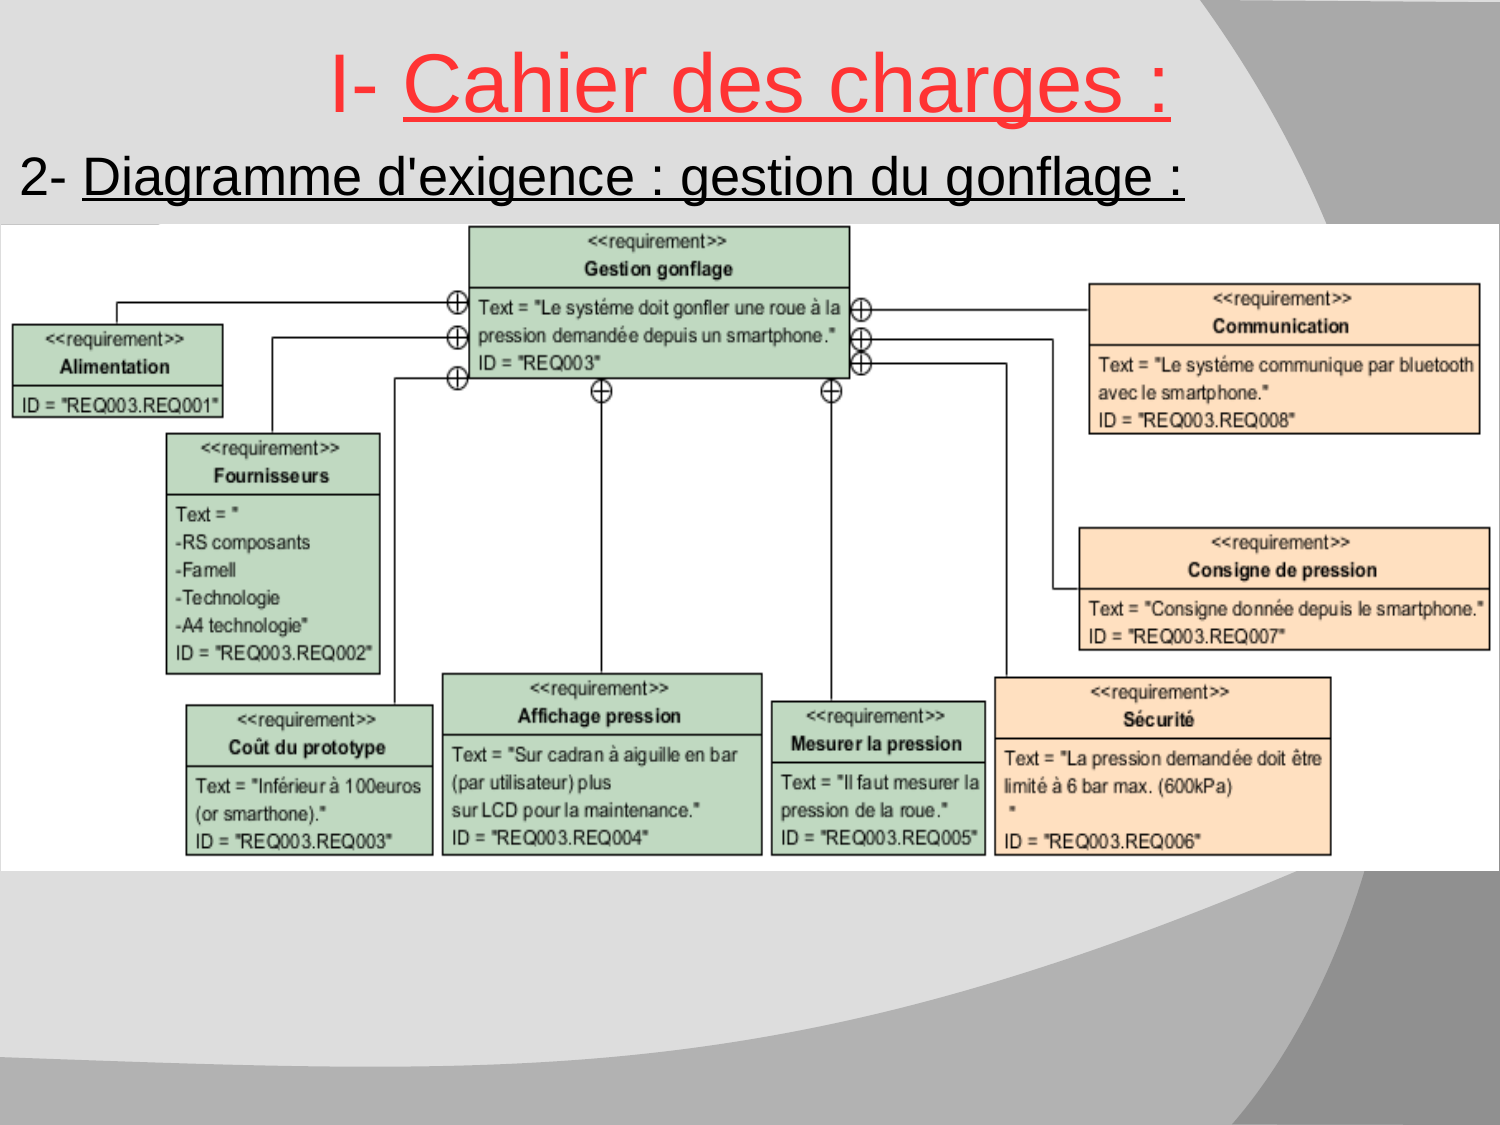

I- Cahier des charges :
2- Diagramme d'exigence : gestion du gonflage :